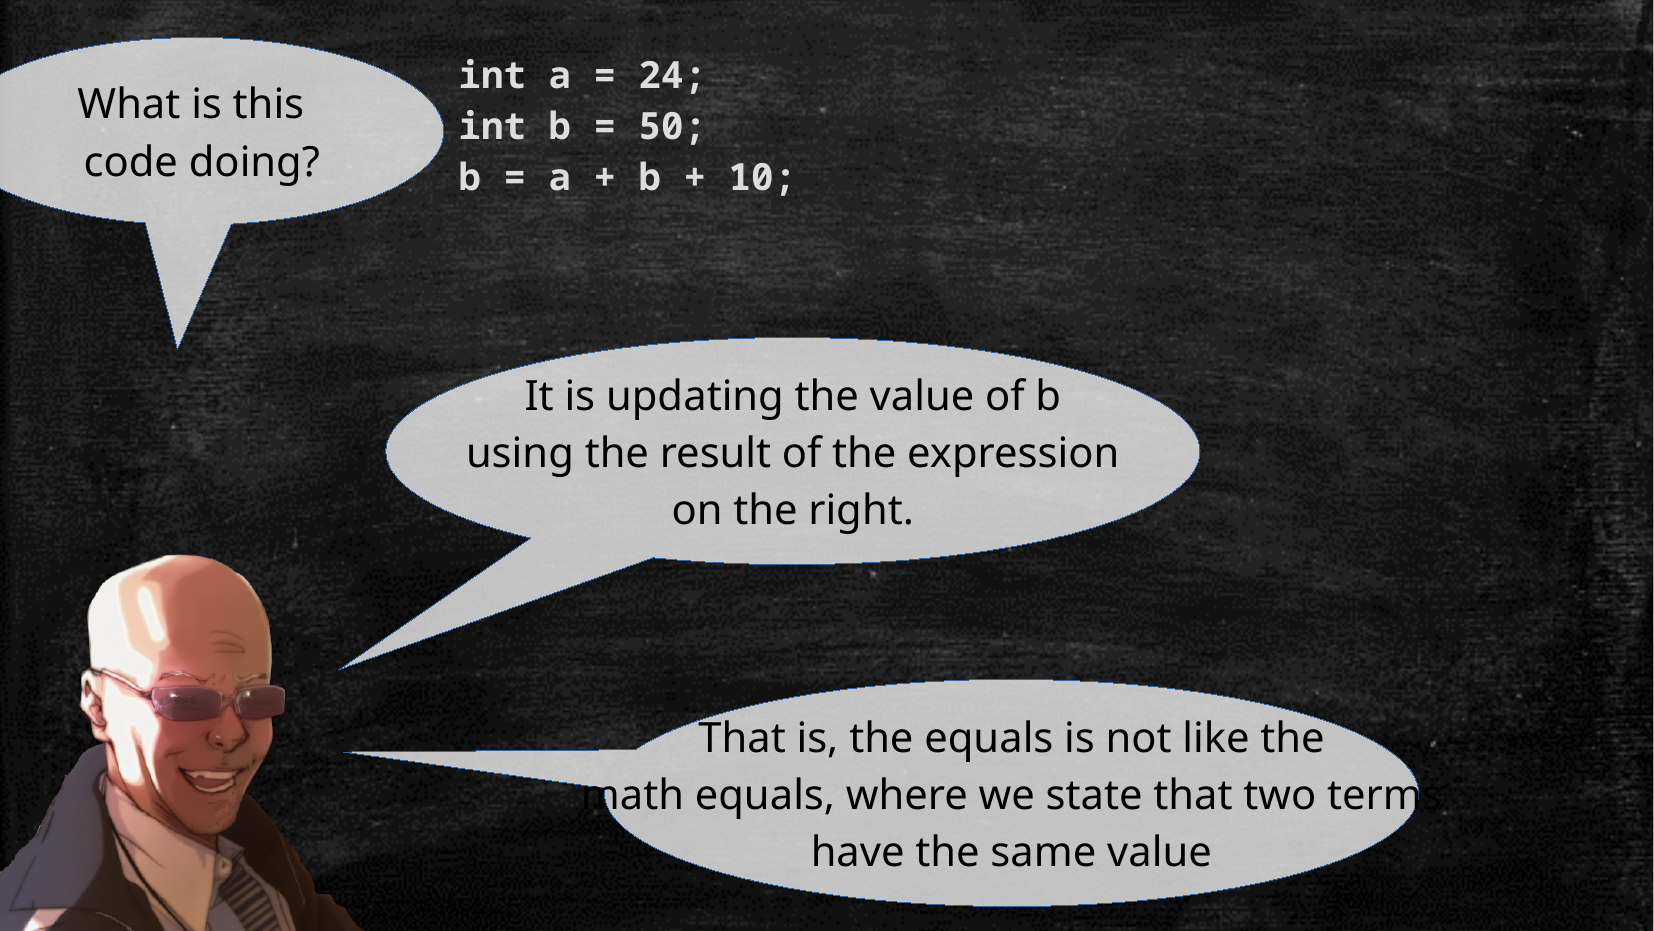

What is this
 code doing?
int a = 24;
int b = 50;
b = a + b + 10;
It is updating the value of b
using the result of the expression
on the right.
That is, the equals is not like the
math equals, where we state that two terms
have the same value